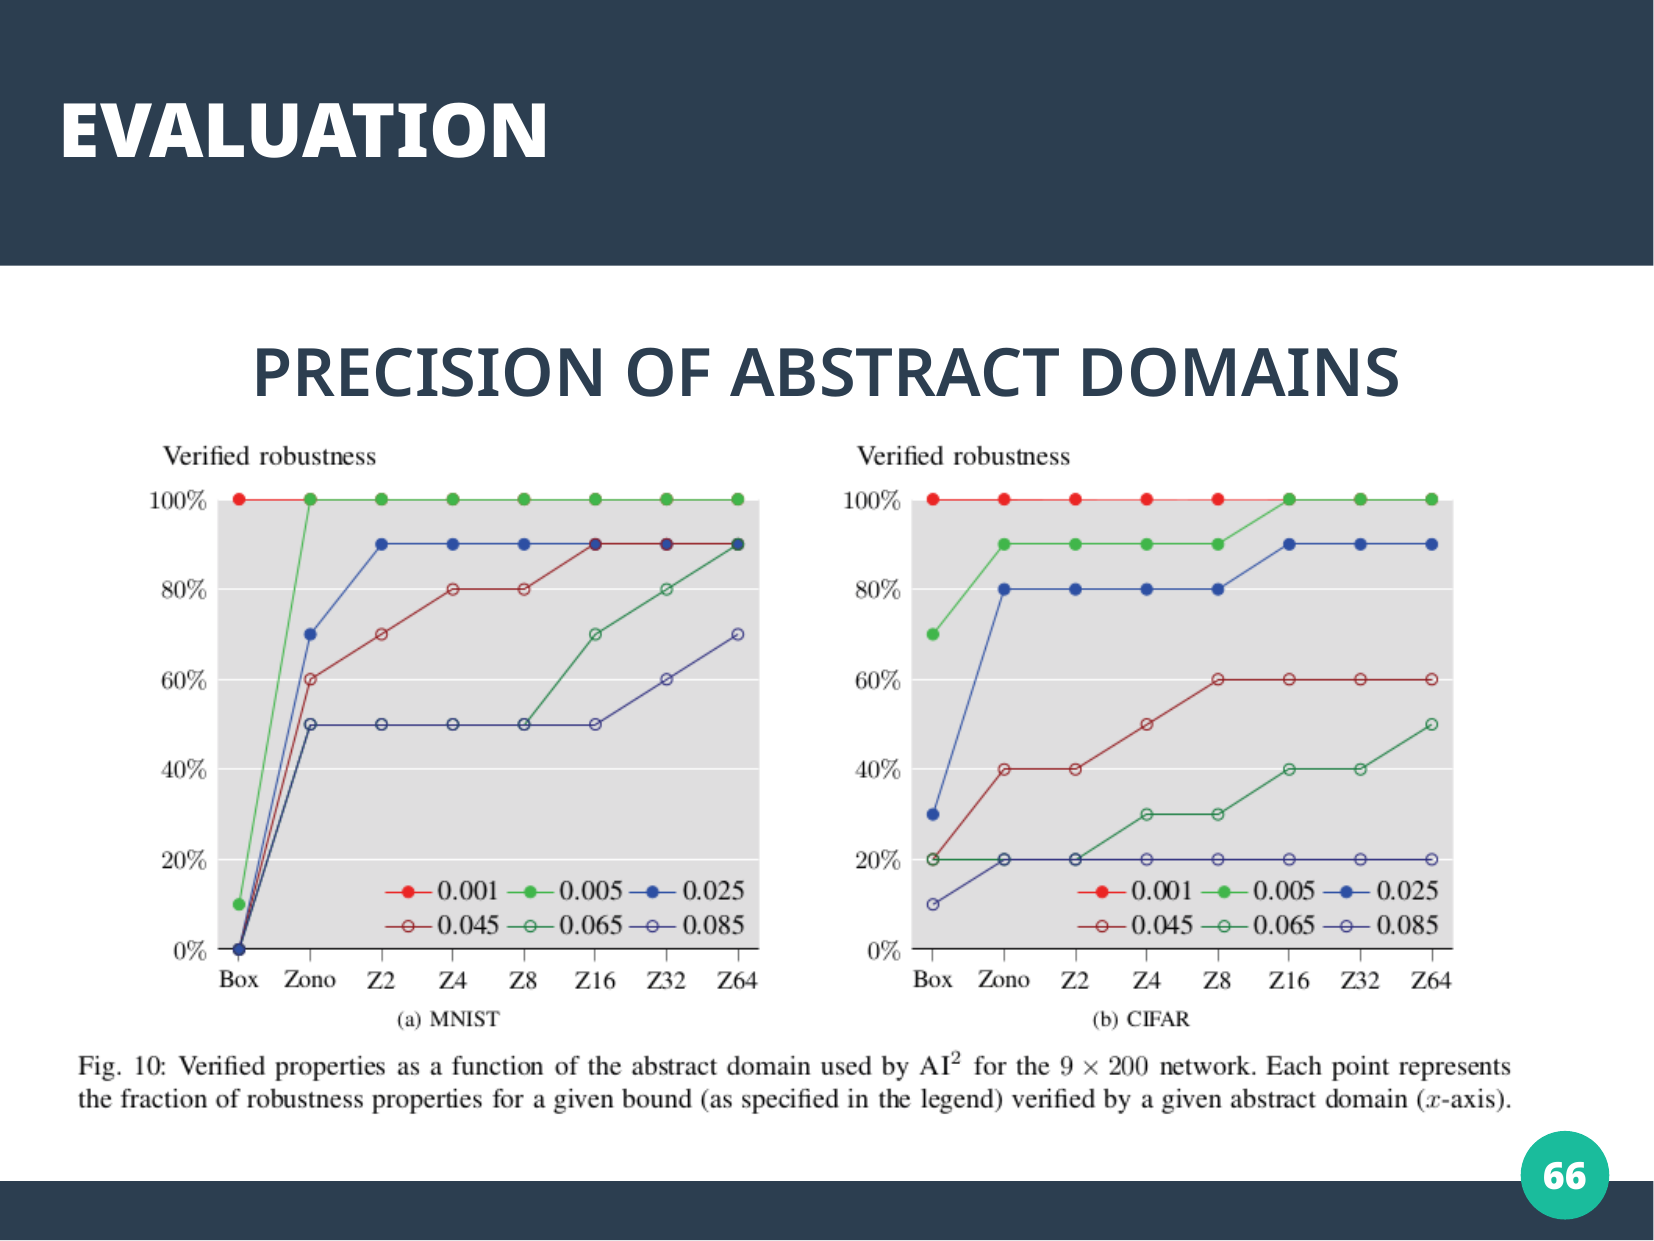

# EVALUATION
PRECISION OF ABSTRACT DOMAINS
DOG
66